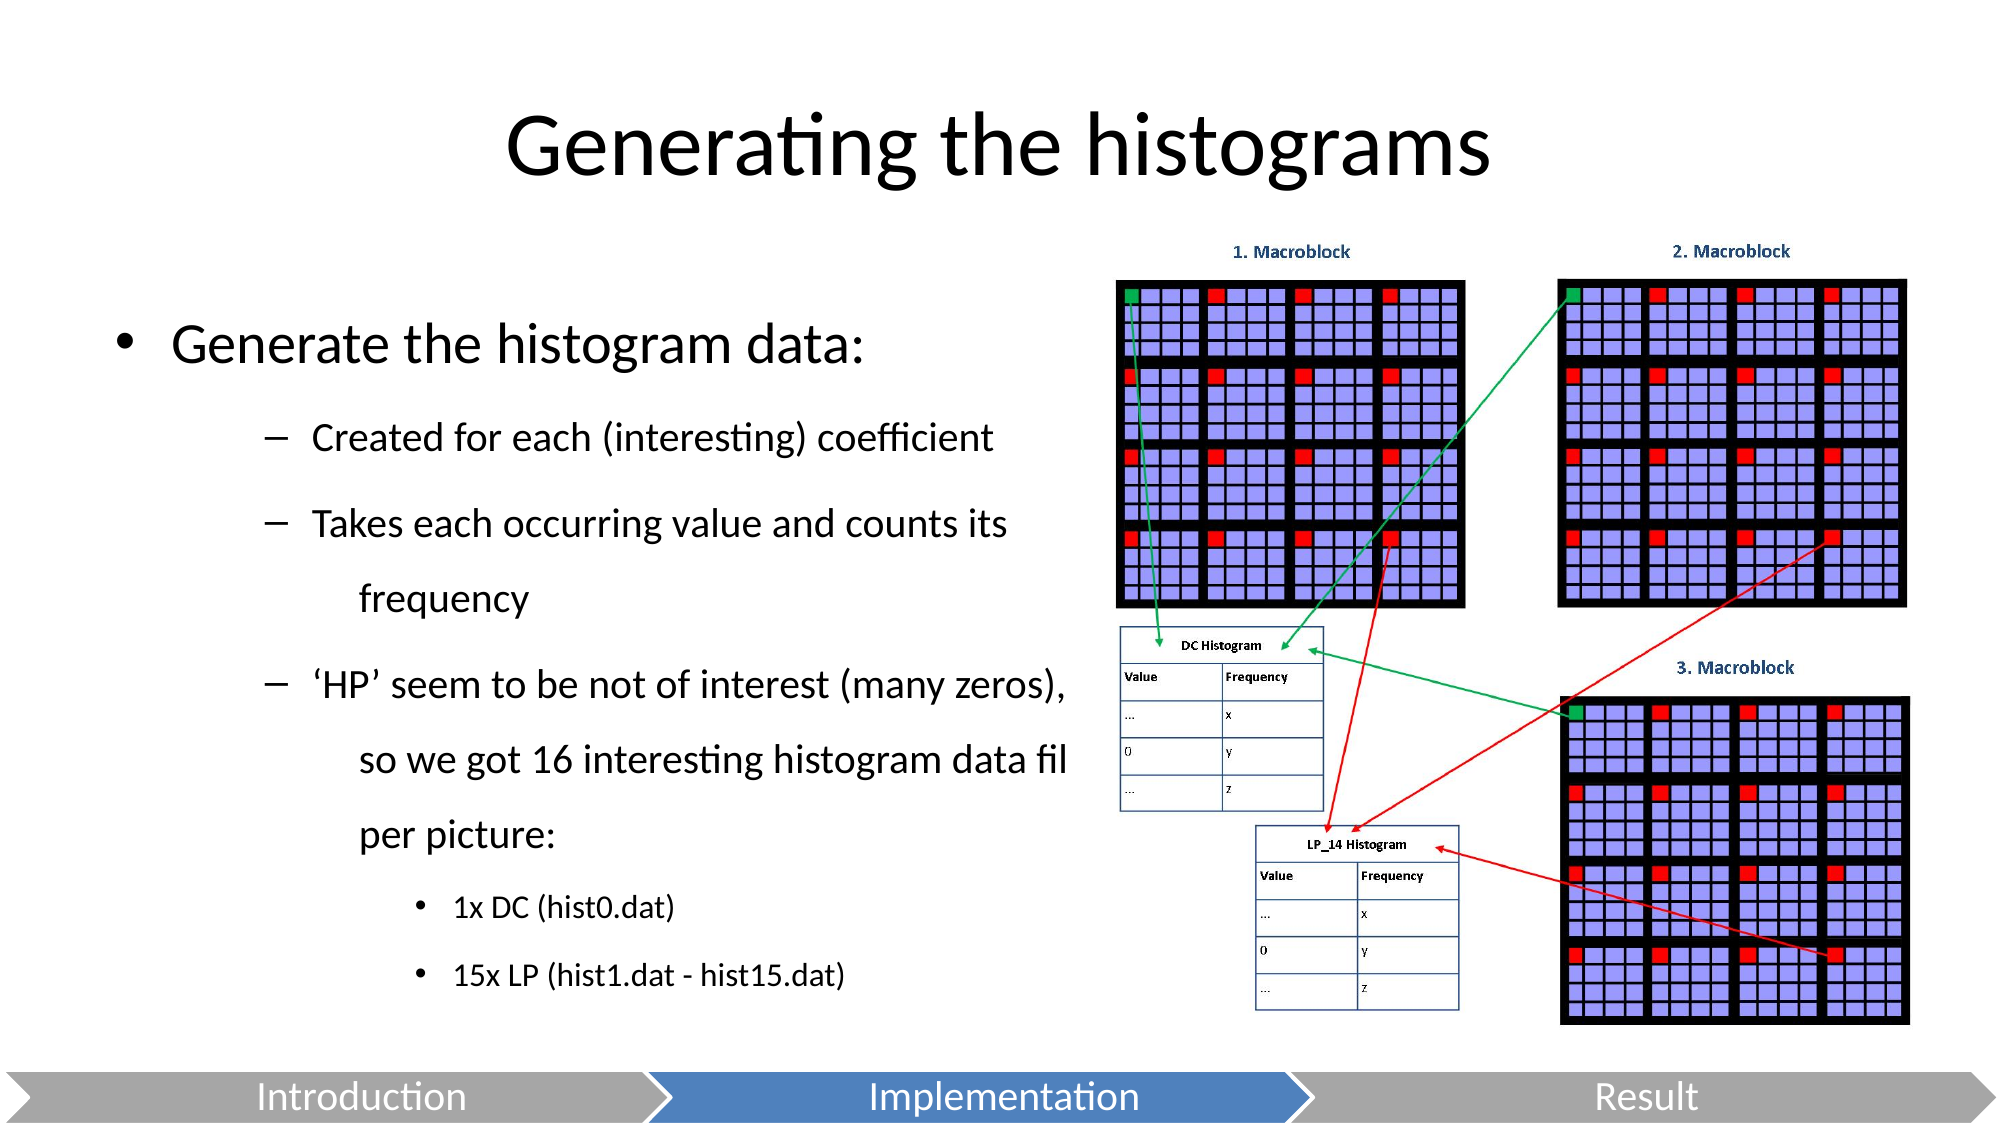

# Generating the histograms
Generate the histogram data:
Created for each (interesting) coefficient
Takes each occurring value and counts its
frequency
‘HP’ seem to be not of interest (many zeros),
so we got 16 interesting histogram data files
per picture:
1x DC (hist0.dat)
15x LP (hist1.dat - hist15.dat)
Introduction
Implementation
Result